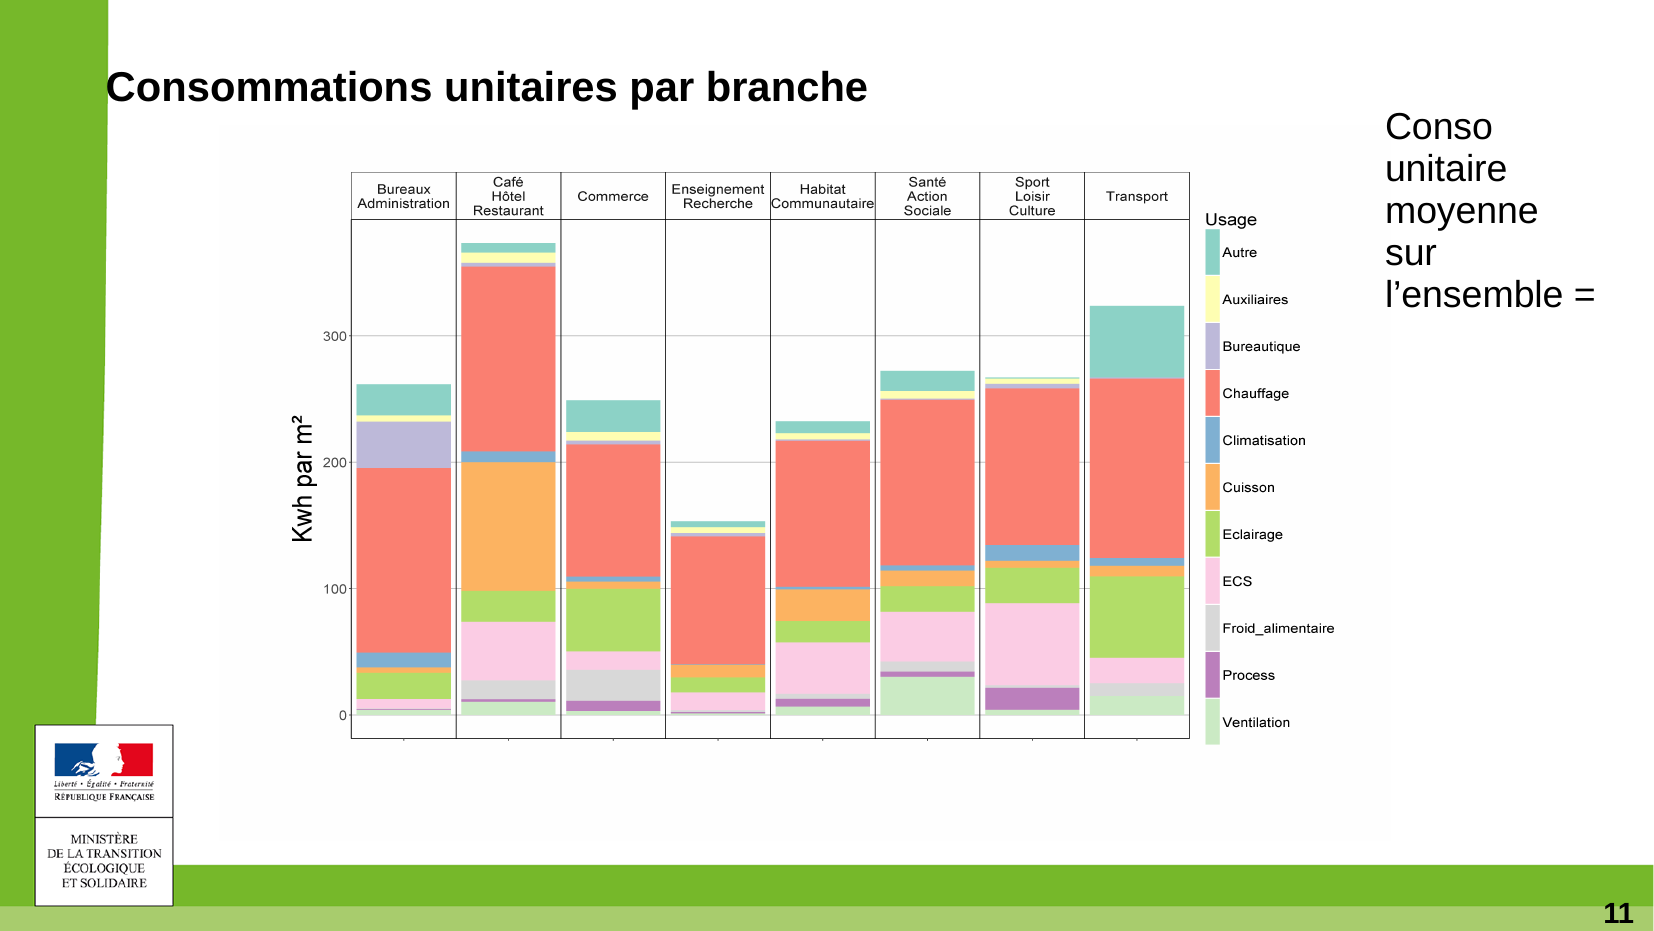

# Consommations unitaires par branche
Conso unitaire moyenne sur l’ensemble =